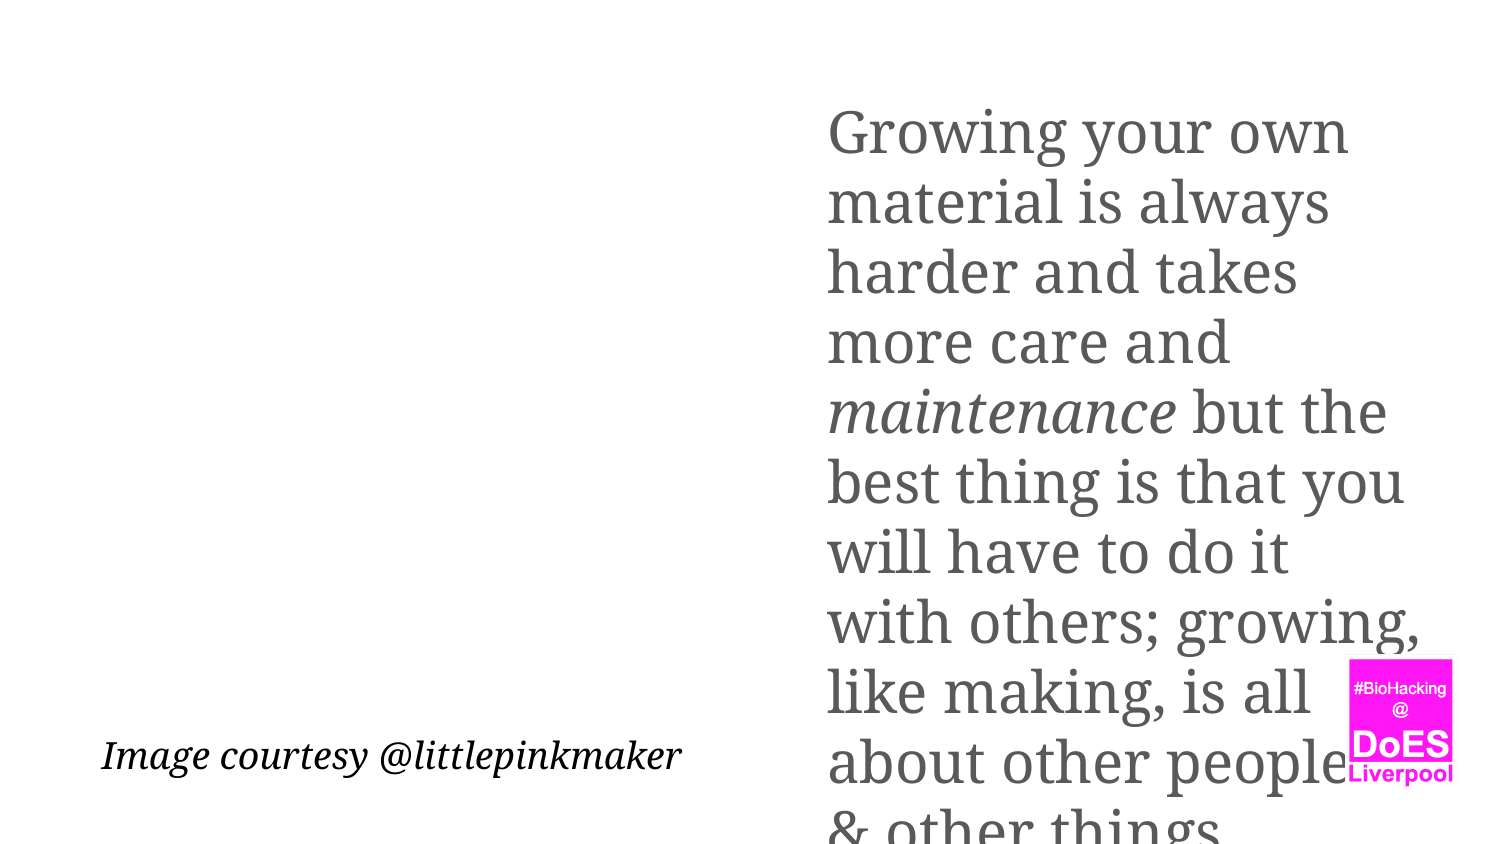

# Growing your own material is always harder and takes more care and maintenance but the best thing is that you will have to do it with others; growing, like making, is all about other people
& other things
Image courtesy @littlepinkmaker